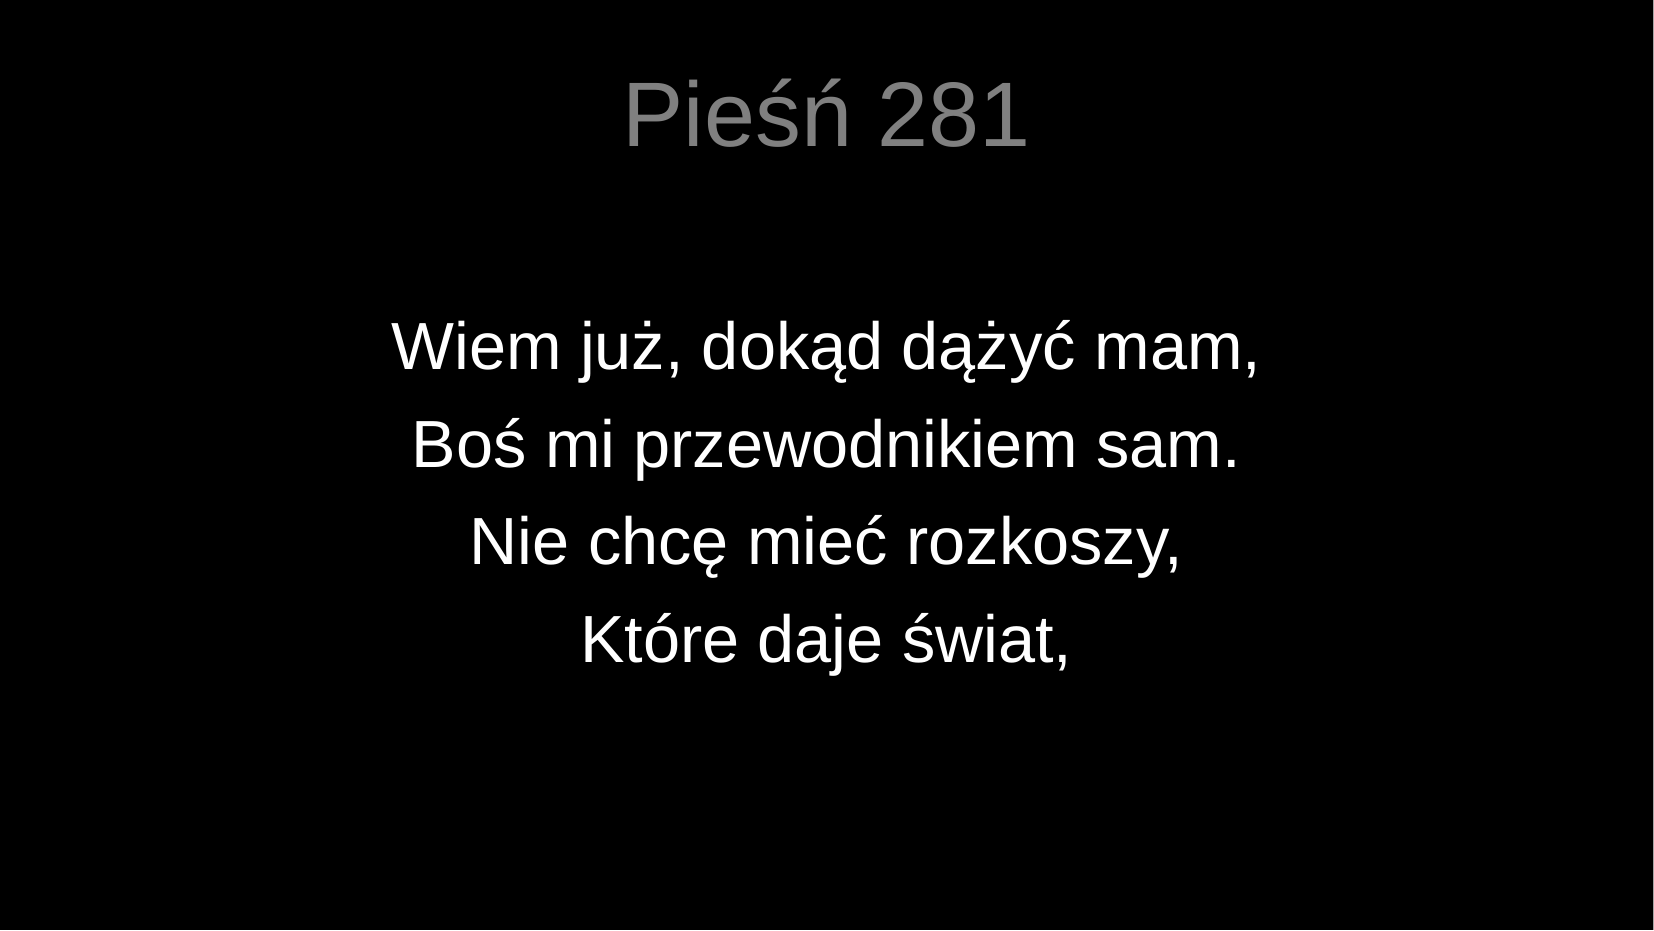

# Pieśń 281
Wiem już, dokąd dążyć mam,
Boś mi przewodnikiem sam.
Nie chcę mieć rozkoszy,
Które daje świat,